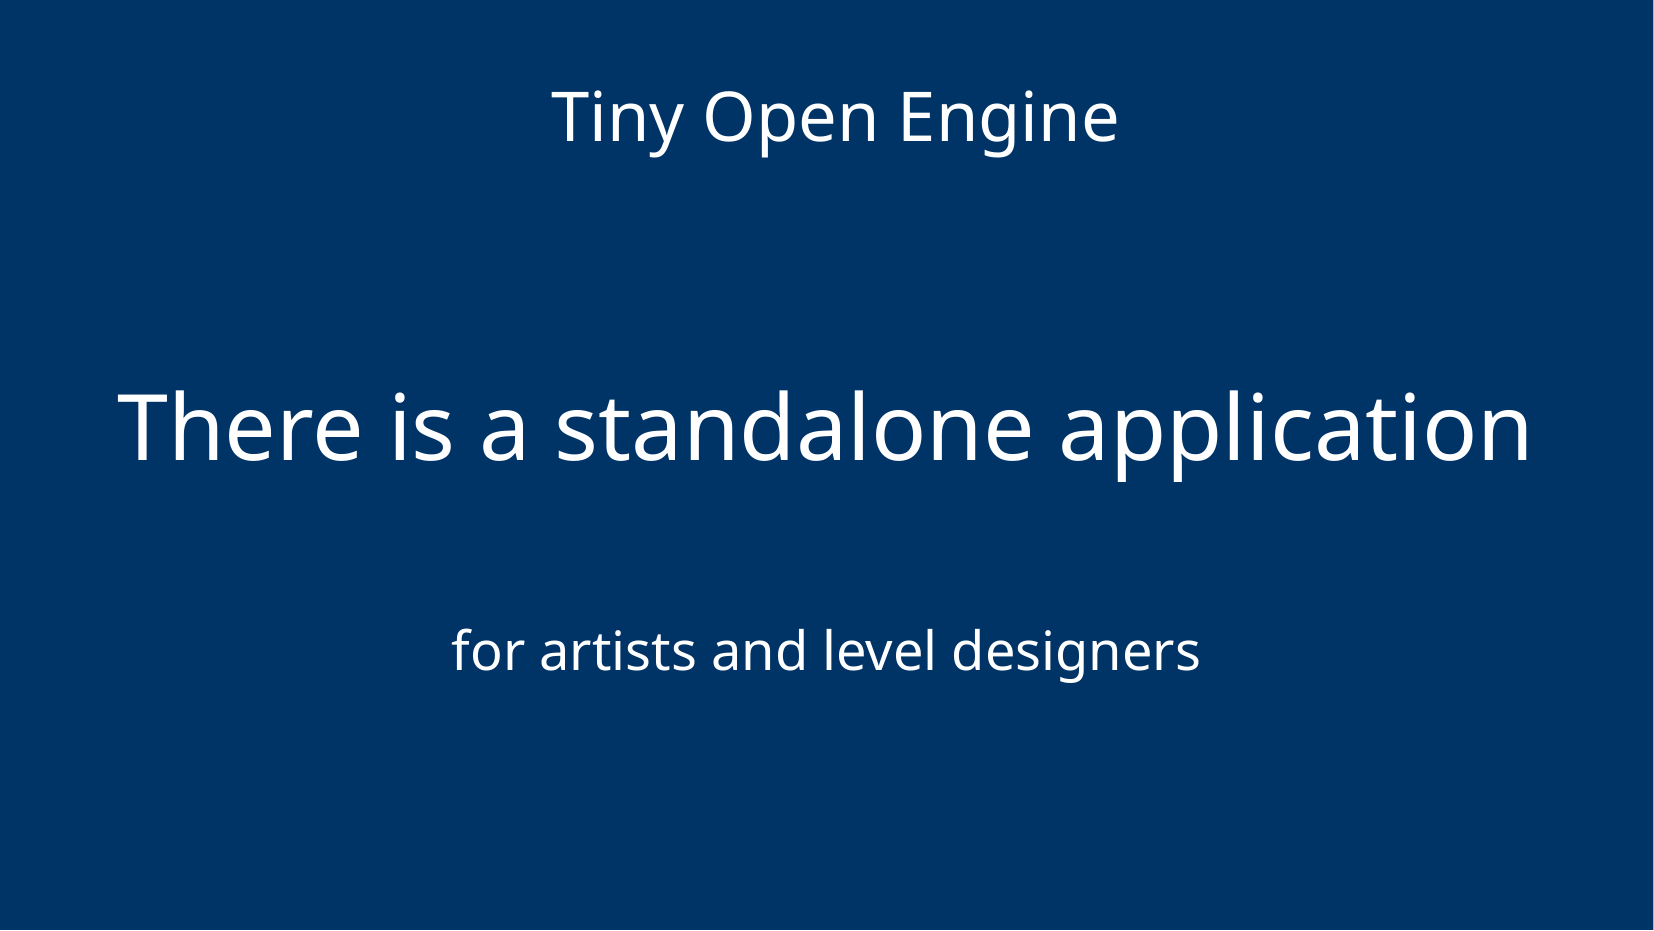

# Tiny Open Engine
There is a standalone application
for artists and level designers